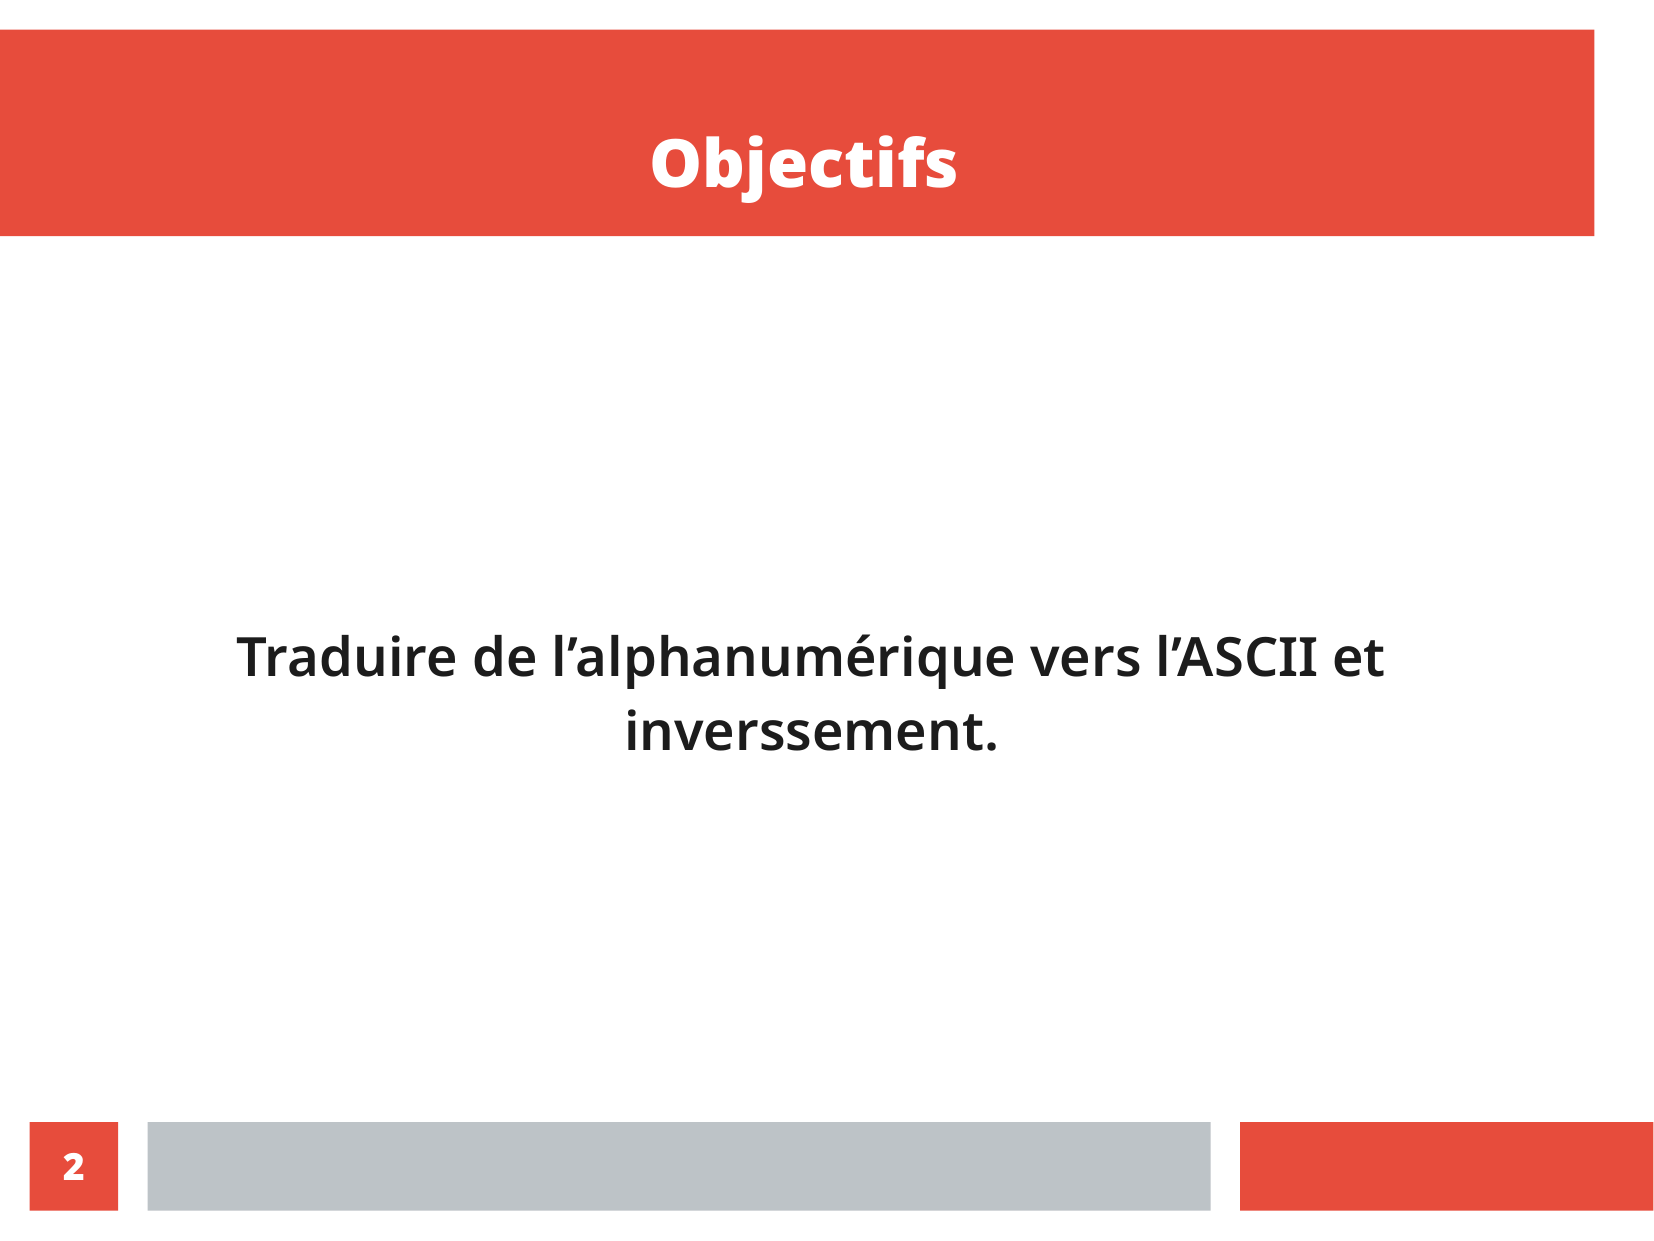

# Objectifs
Traduire de l’alphanumérique vers l’ASCII et inverssement.
2